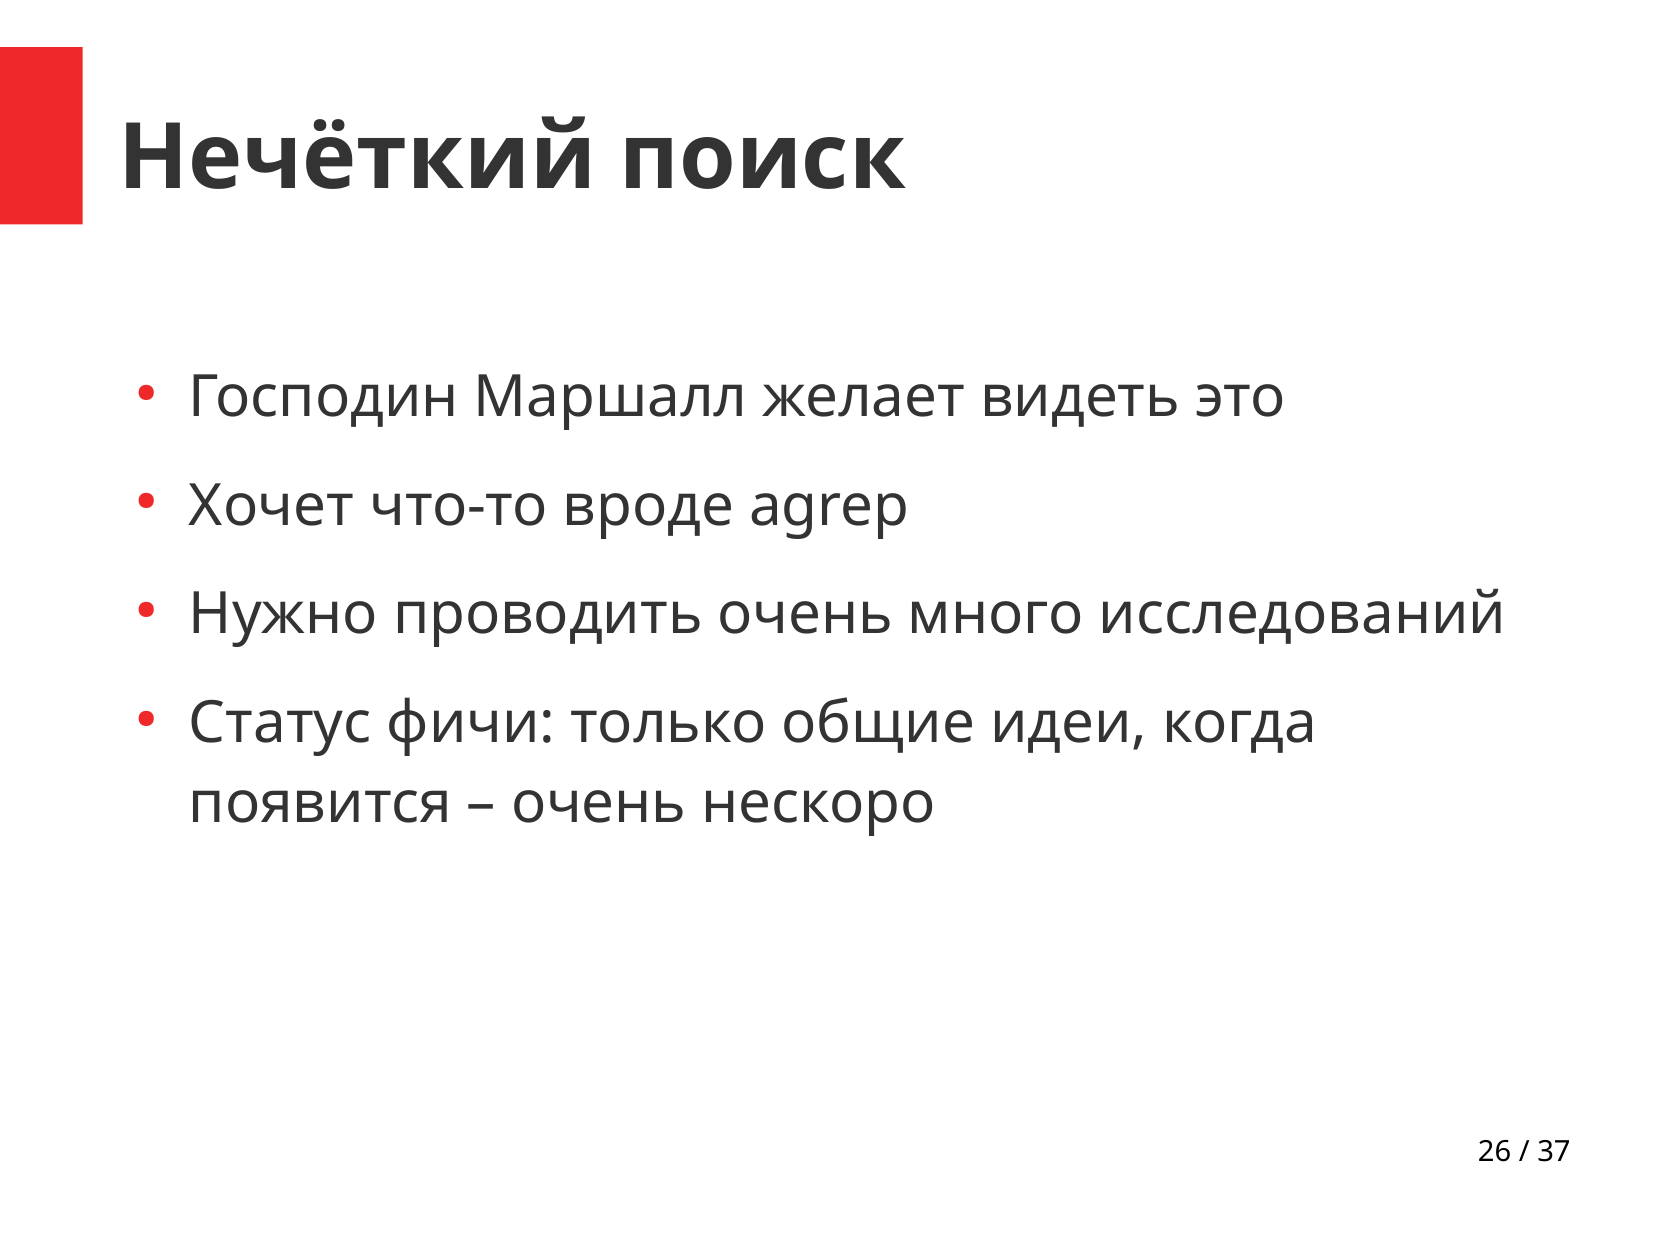

# Нечёткий поиск
Господин Маршалл желает видеть это
Хочет что-то вроде agrep
Нужно проводить очень много исследований
Статус фичи: только общие идеи, когда появится – очень нескоро
26